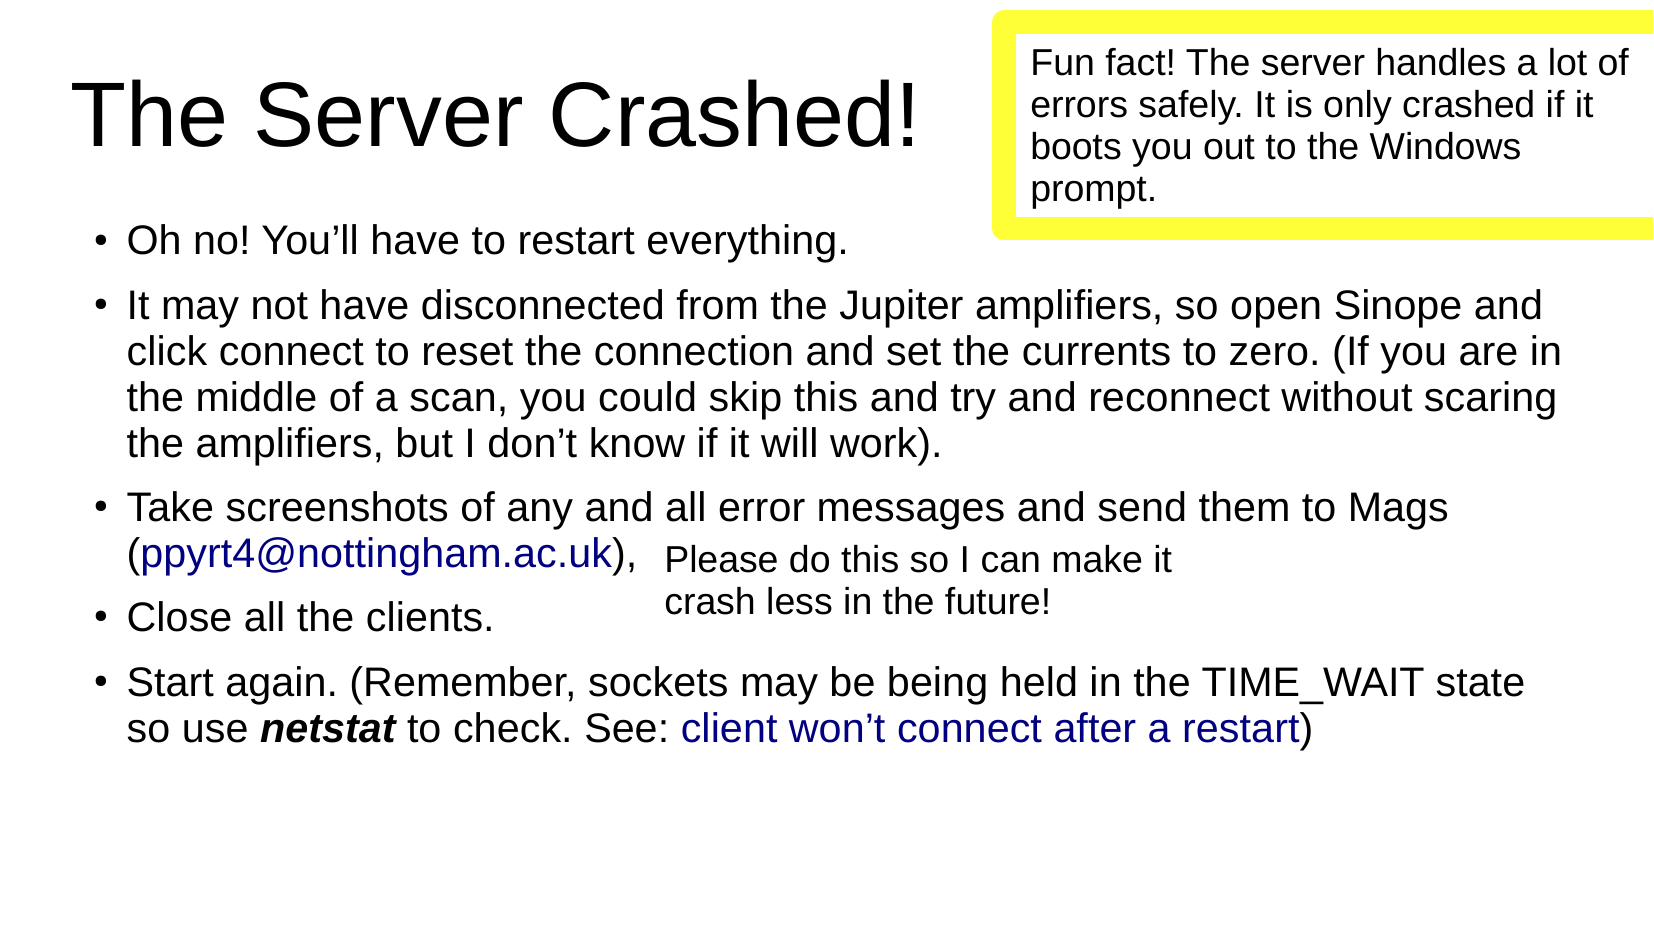

Fun fact! The server handles a lot of errors safely. It is only crashed if it boots you out to the Windows prompt.
# The Server Crashed!
Oh no! You’ll have to restart everything.
It may not have disconnected from the Jupiter amplifiers, so open Sinope and click connect to reset the connection and set the currents to zero. (If you are in the middle of a scan, you could skip this and try and reconnect without scaring the amplifiers, but I don’t know if it will work).
Take screenshots of any and all error messages and send them to Mags (ppyrt4@nottingham.ac.uk),
Close all the clients.
Start again. (Remember, sockets may be being held in the TIME_WAIT state so use netstat to check. See: client won’t connect after a restart)
Please do this so I can make it crash less in the future!